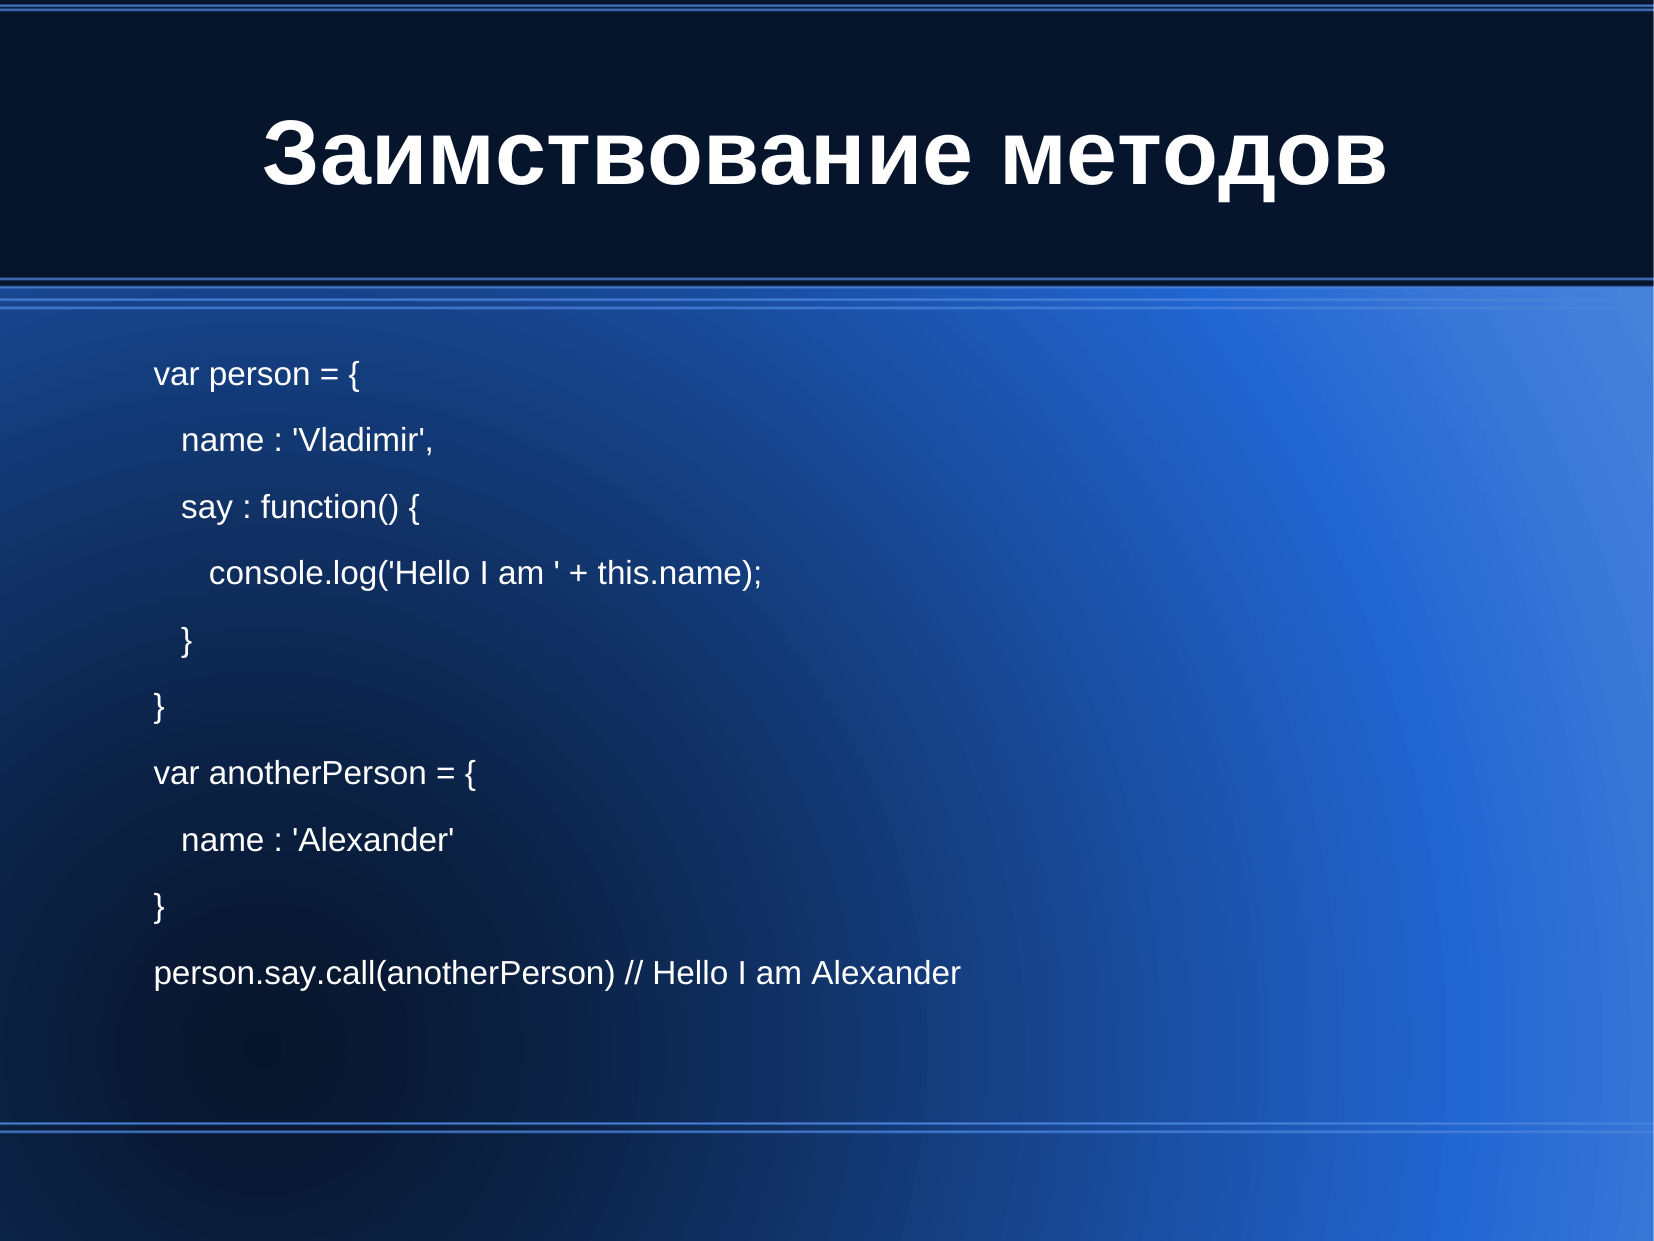

# Заимствование методов
var person = {
 name : 'Vladimir',
 say : function() {
 console.log('Hello I am ' + this.name);
 }
}
var anotherPerson = {
 name : 'Alexander'
}
person.say.call(anotherPerson) // Hello I am Alexander